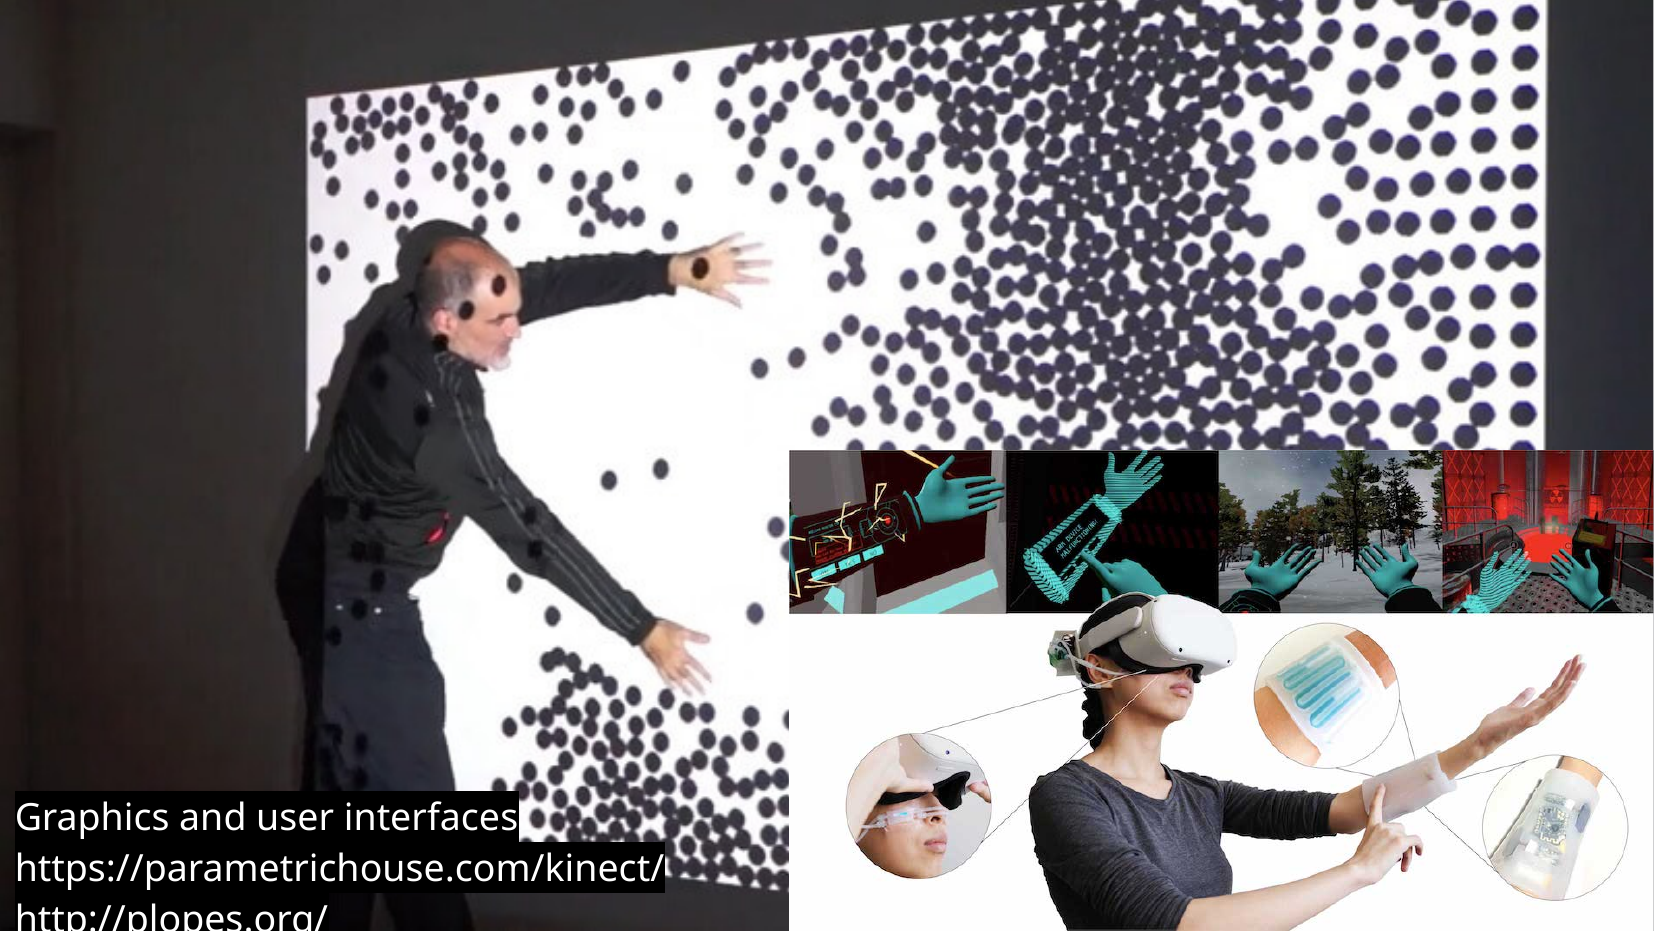

# User interfaces
Graphics and user interfaces
https://parametrichouse.com/kinect/
http://plopes.org/
27